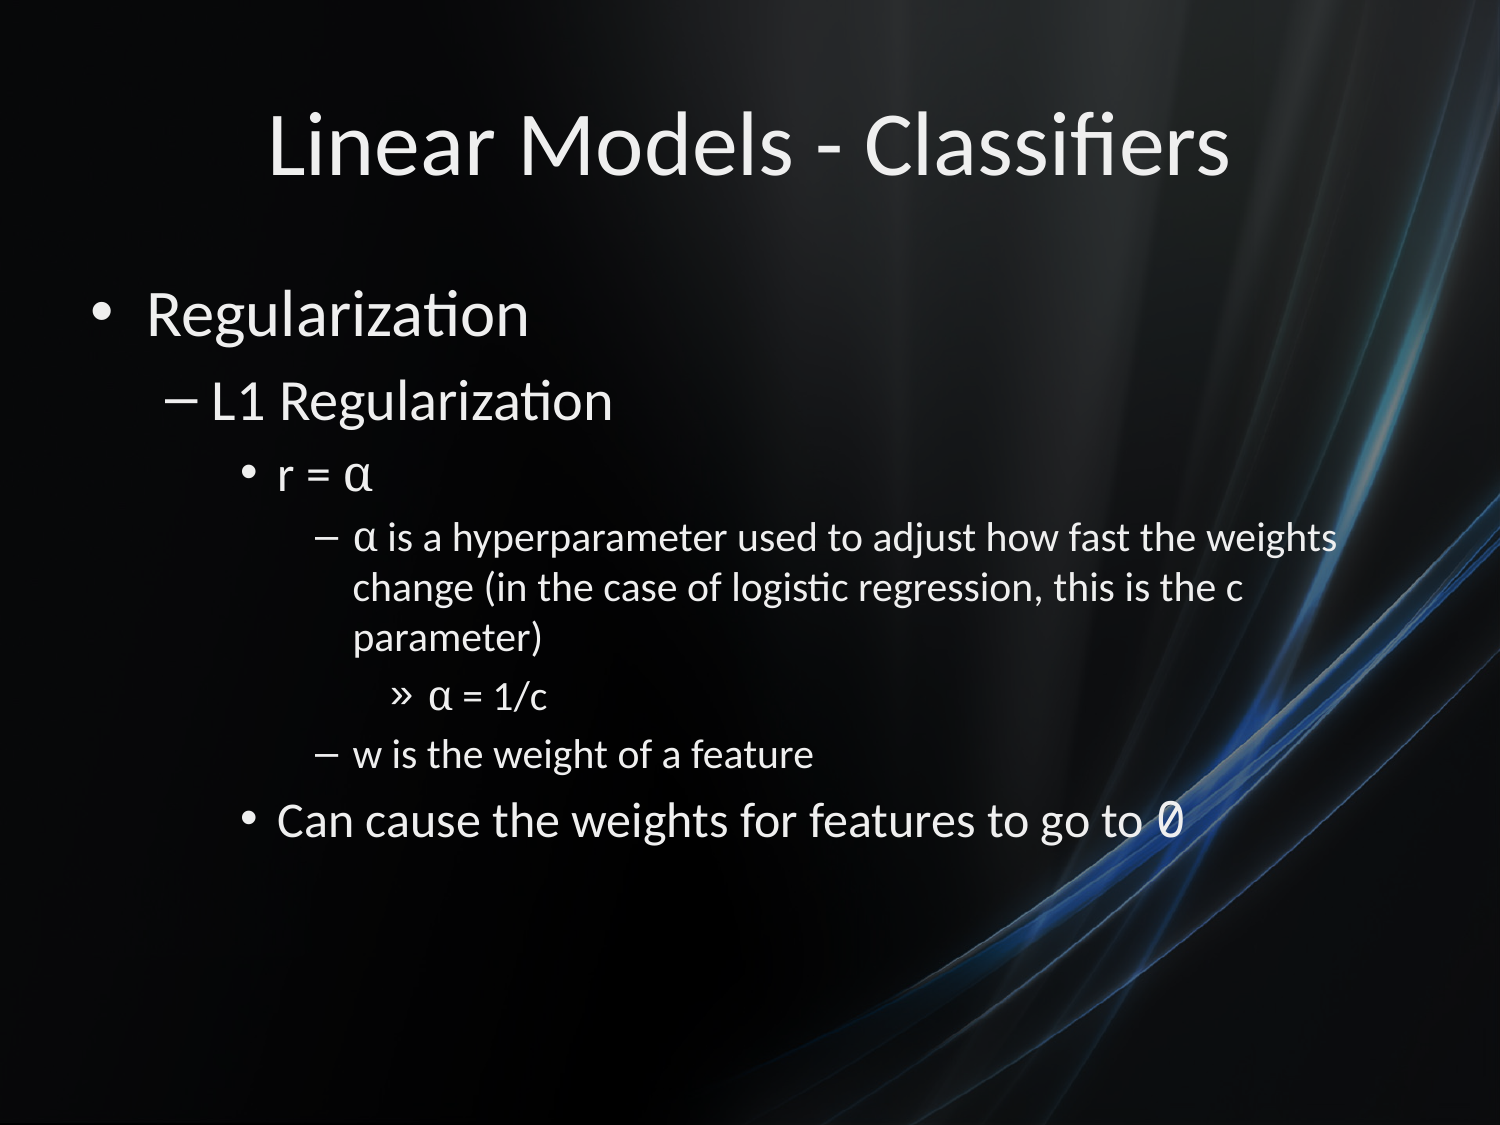

# Linear Models - Classifiers
Regularization
L1 Regularization
r = α
α is a hyperparameter used to adjust how fast the weights change (in the case of logistic regression, this is the c parameter)
α = 1/c
w is the weight of a feature
Can cause the weights for features to go to 0